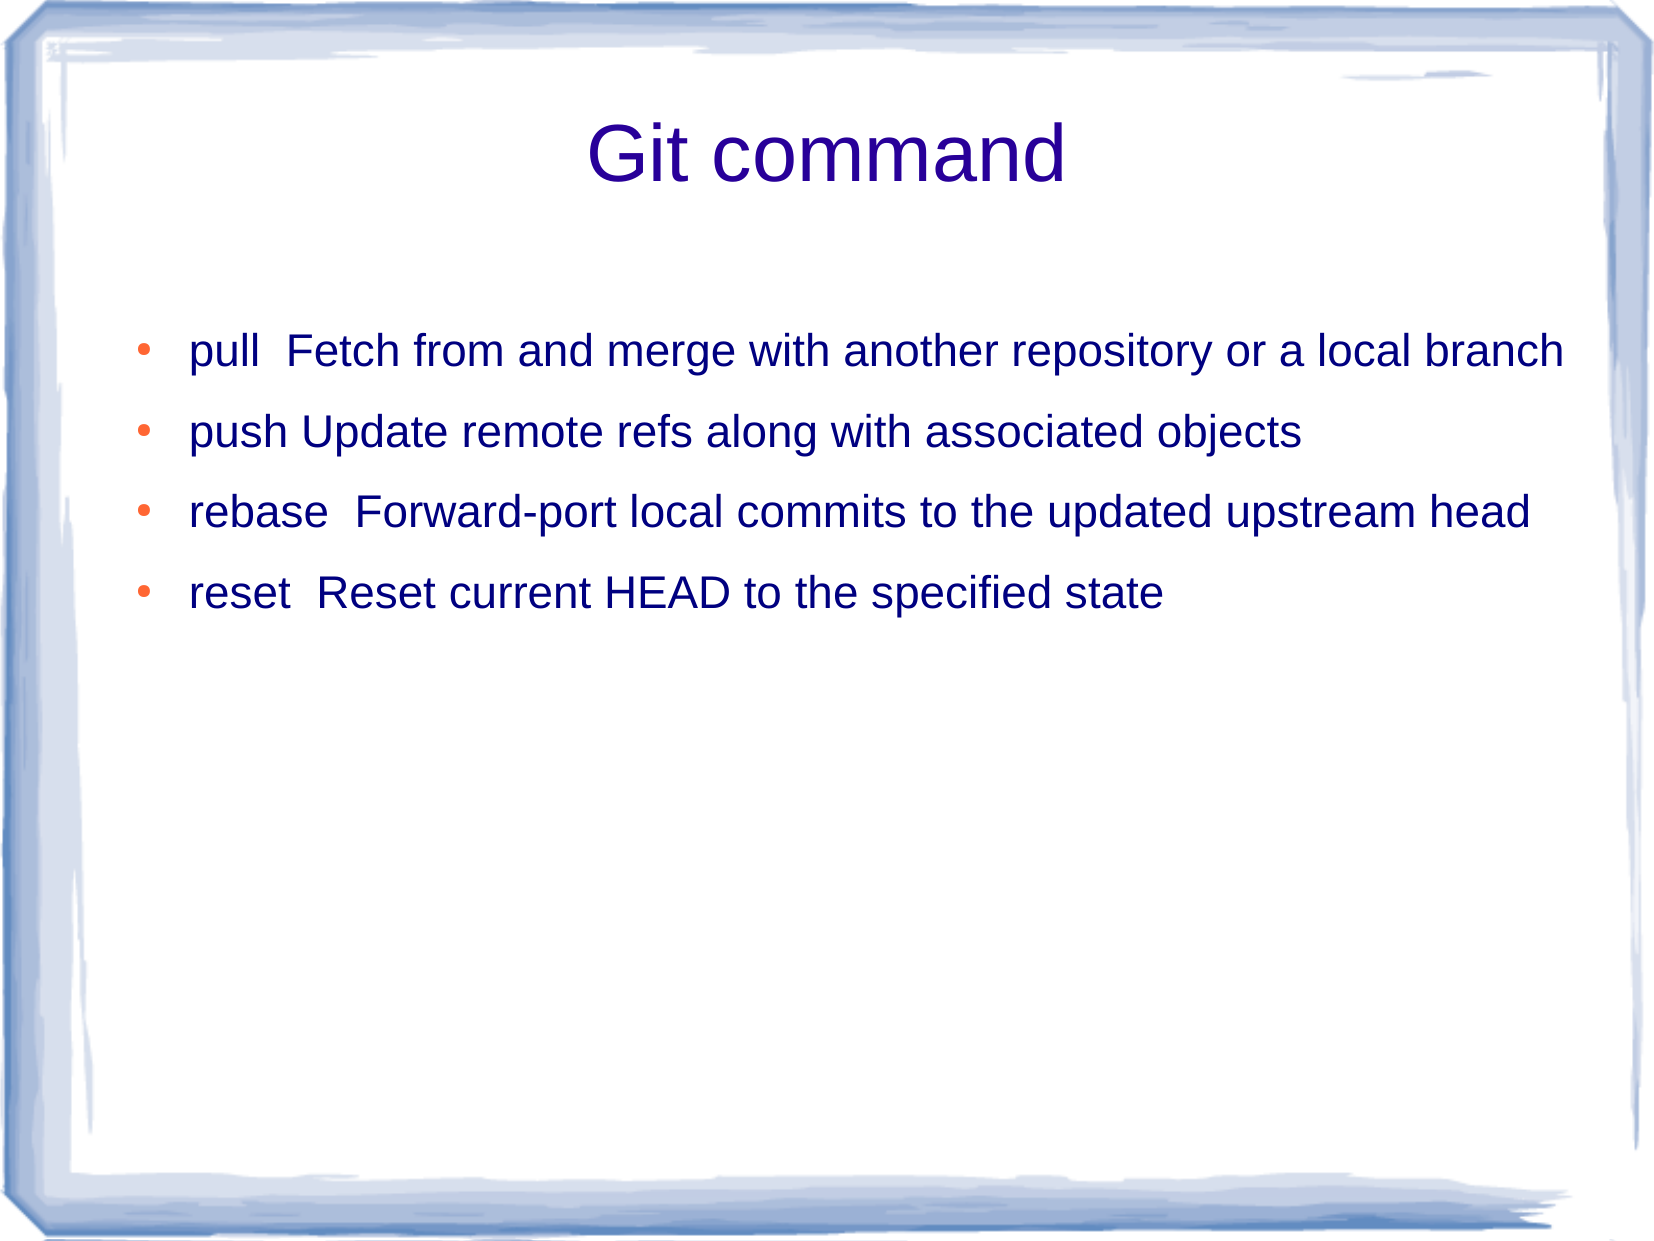

# Git command
pull Fetch from and merge with another repository or a local branch
push Update remote refs along with associated objects
rebase Forward-port local commits to the updated upstream head
reset Reset current HEAD to the specified state